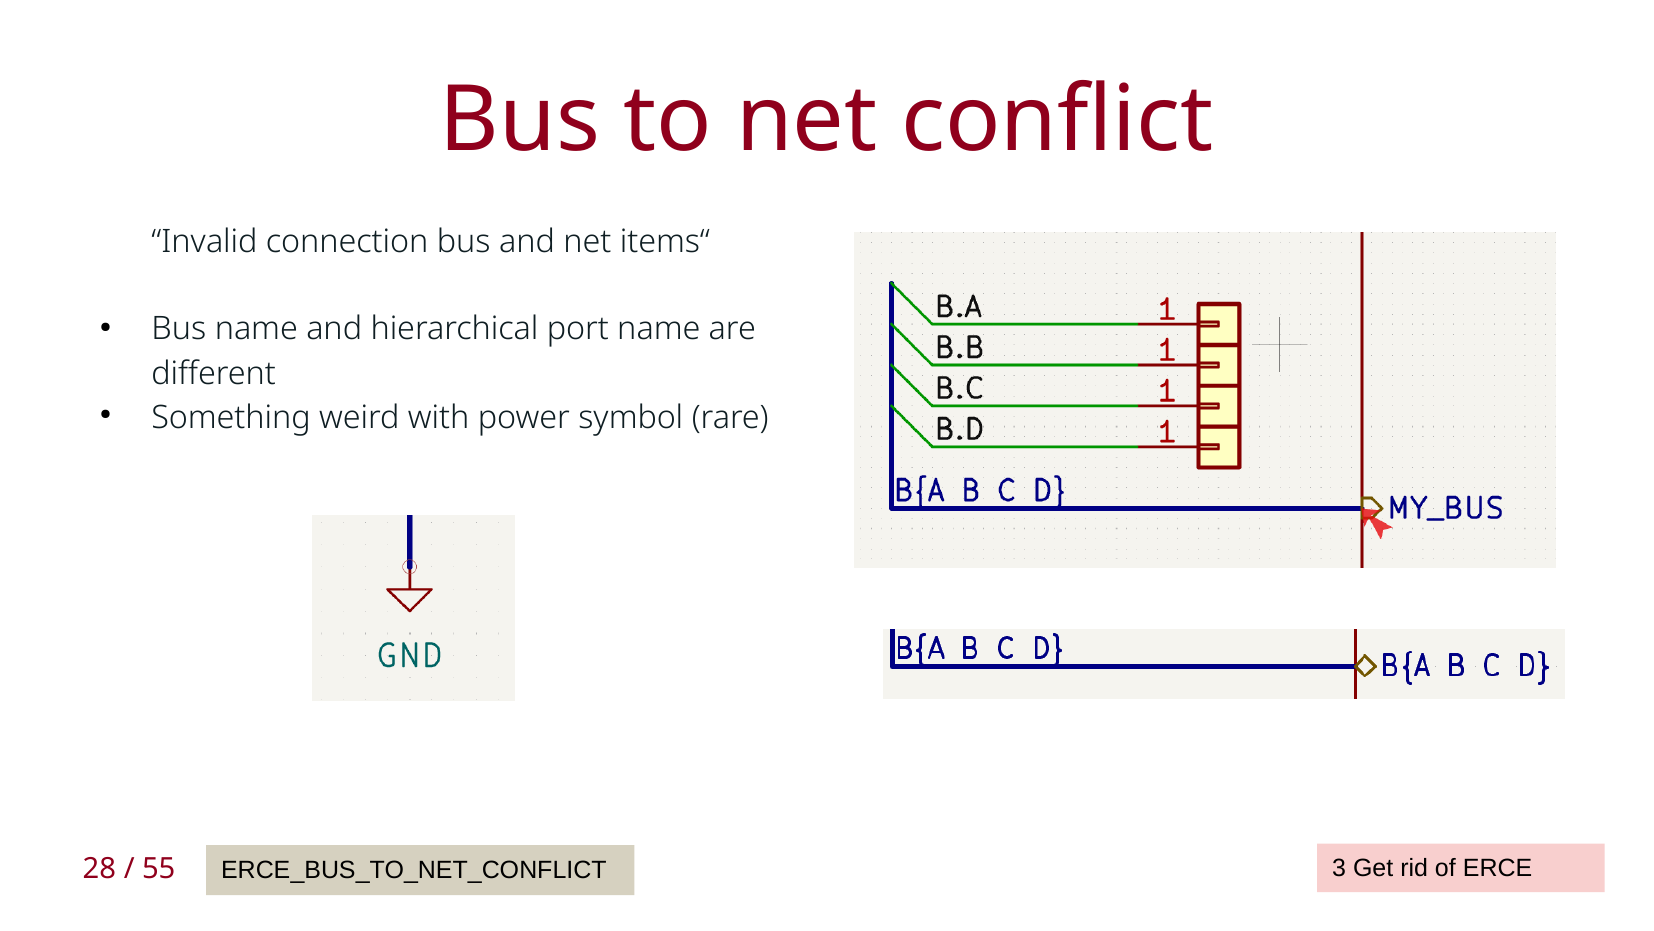

# Bus to net conflict
“Invalid connection bus and net items“
Bus name and hierarchical port name are different
Something weird with power symbol (rare)
3 Get rid of ERCE
ERCE_BUS_TO_NET_CONFLICT
28